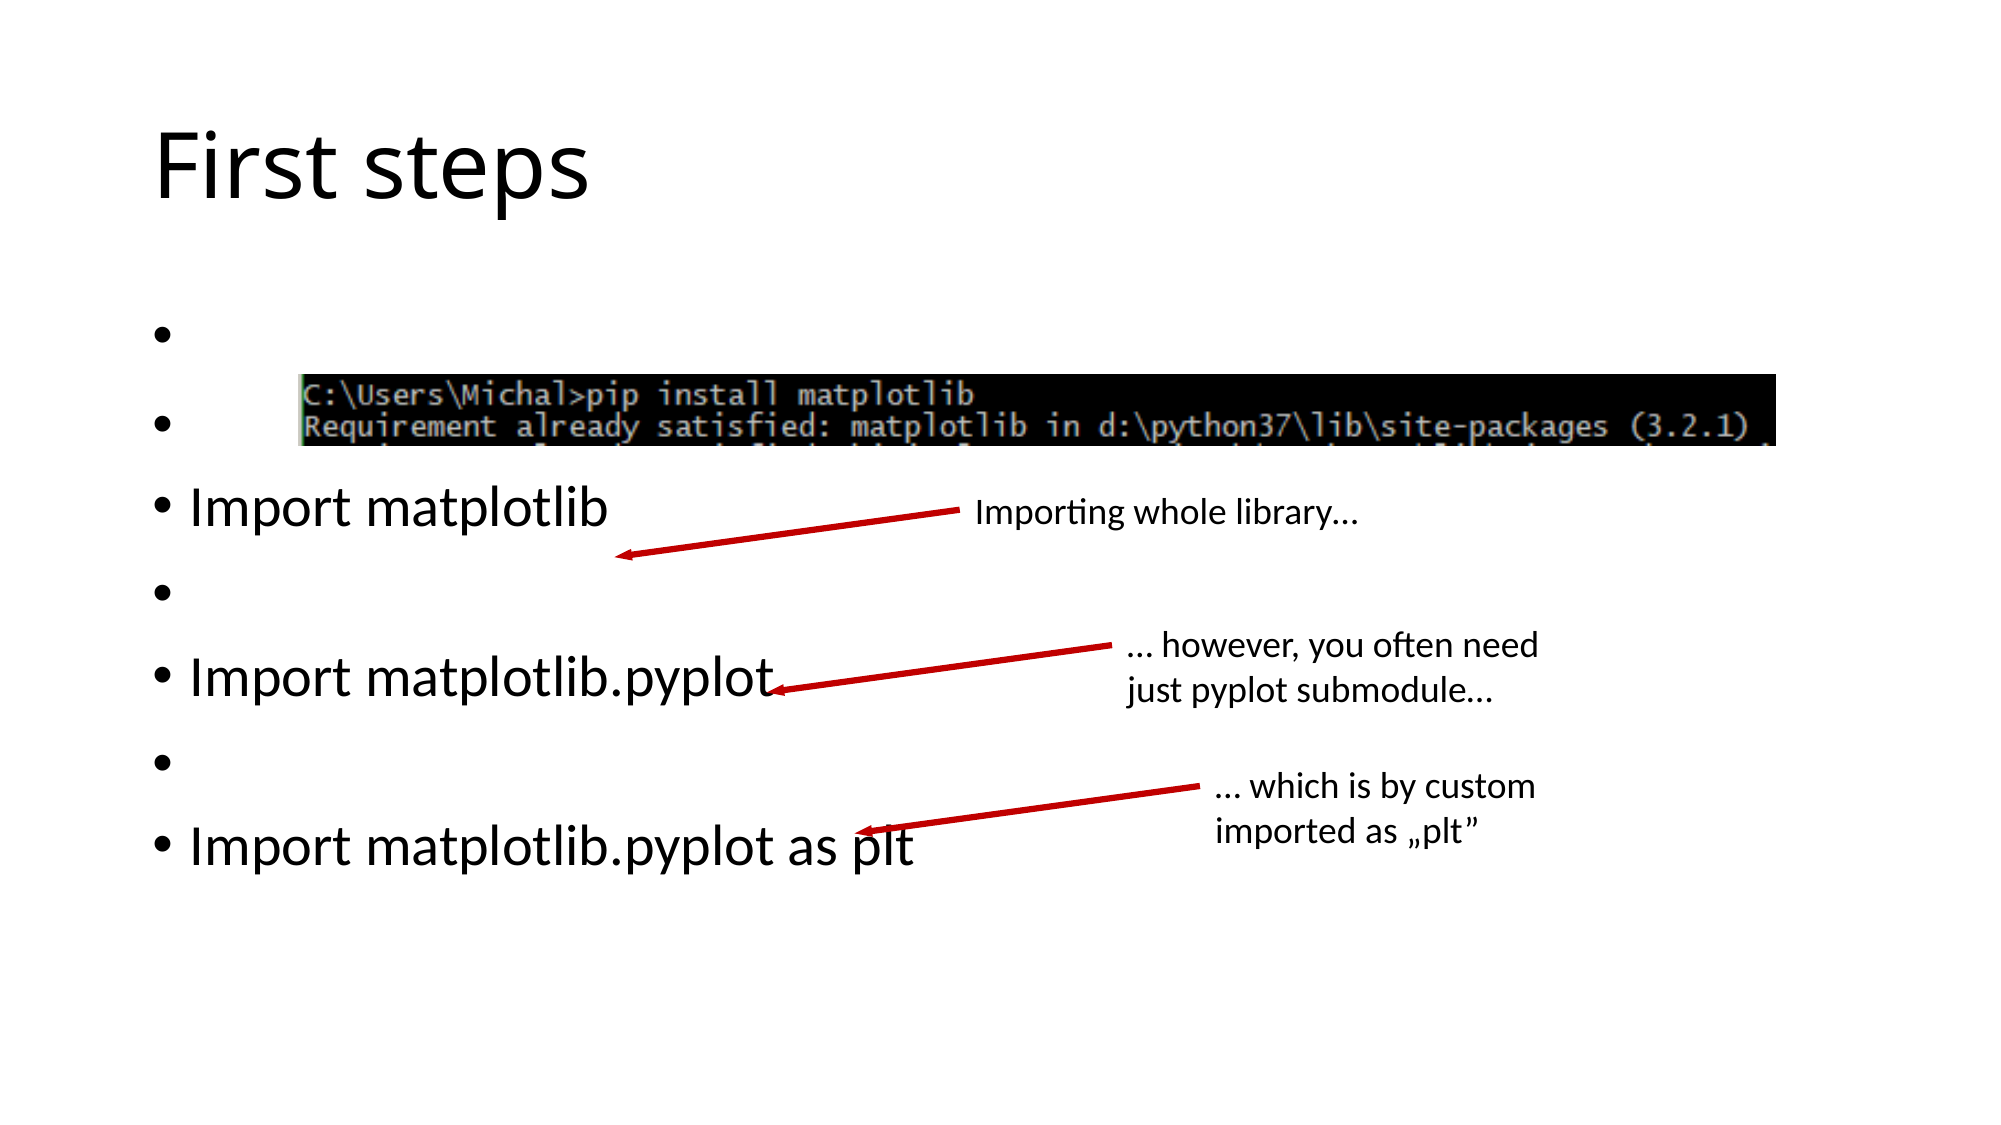

# First steps
Import matplotlib
Import matplotlib.pyplot
Import matplotlib.pyplot as plt
Importing whole library…
… however, you often need just pyplot submodule…
… which is by custom imported as „plt”